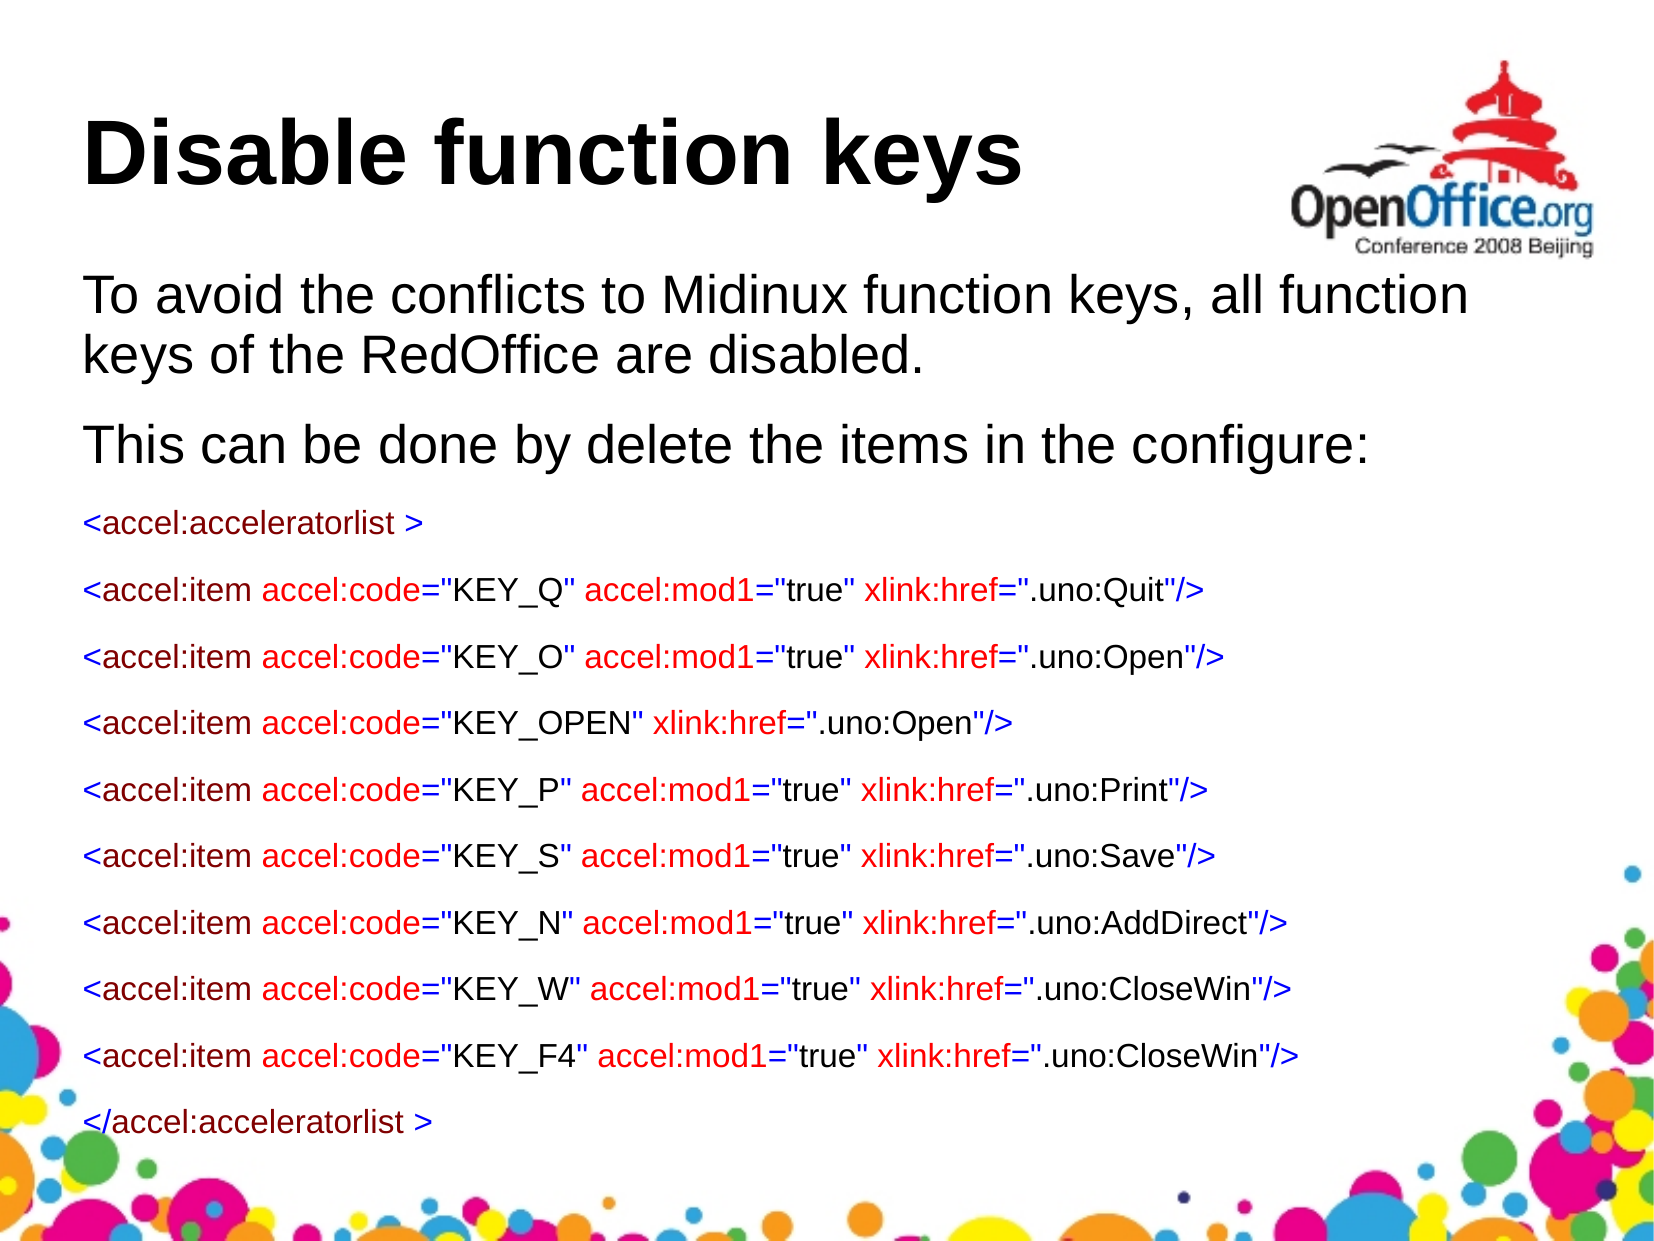

# Disable function keys
To avoid the conflicts to Midinux function keys, all function keys of the RedOffice are disabled.
This can be done by delete the items in the configure:
<accel:acceleratorlist >
<accel:item accel:code="KEY_Q" accel:mod1="true" xlink:href=".uno:Quit"/>
<accel:item accel:code="KEY_O" accel:mod1="true" xlink:href=".uno:Open"/>
<accel:item accel:code="KEY_OPEN" xlink:href=".uno:Open"/>
<accel:item accel:code="KEY_P" accel:mod1="true" xlink:href=".uno:Print"/>
<accel:item accel:code="KEY_S" accel:mod1="true" xlink:href=".uno:Save"/>
<accel:item accel:code="KEY_N" accel:mod1="true" xlink:href=".uno:AddDirect"/>
<accel:item accel:code="KEY_W" accel:mod1="true" xlink:href=".uno:CloseWin"/>
<accel:item accel:code="KEY_F4" accel:mod1="true" xlink:href=".uno:CloseWin"/>
</accel:acceleratorlist >